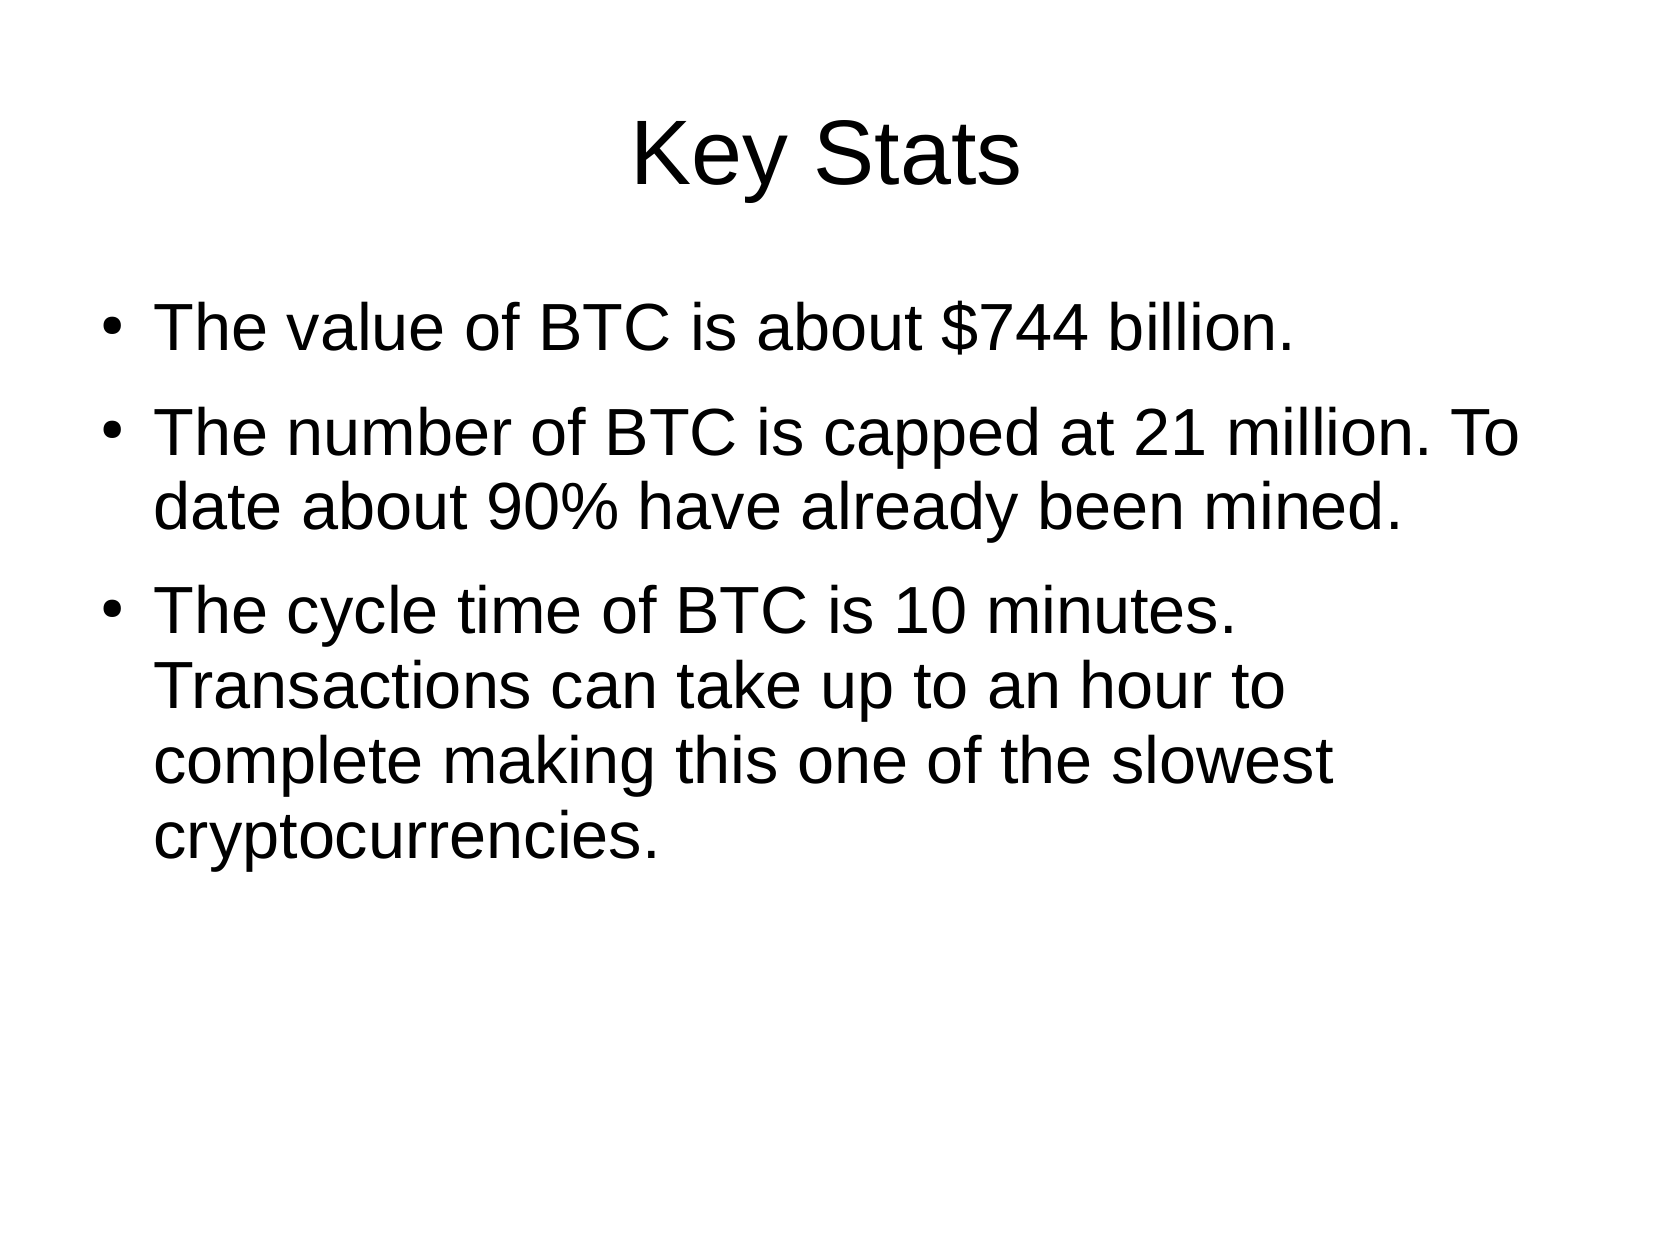

# Key Stats
The value of BTC is about $744 billion.
The number of BTC is capped at 21 million. To date about 90% have already been mined.
The cycle time of BTC is 10 minutes. Transactions can take up to an hour to complete making this one of the slowest cryptocurrencies.